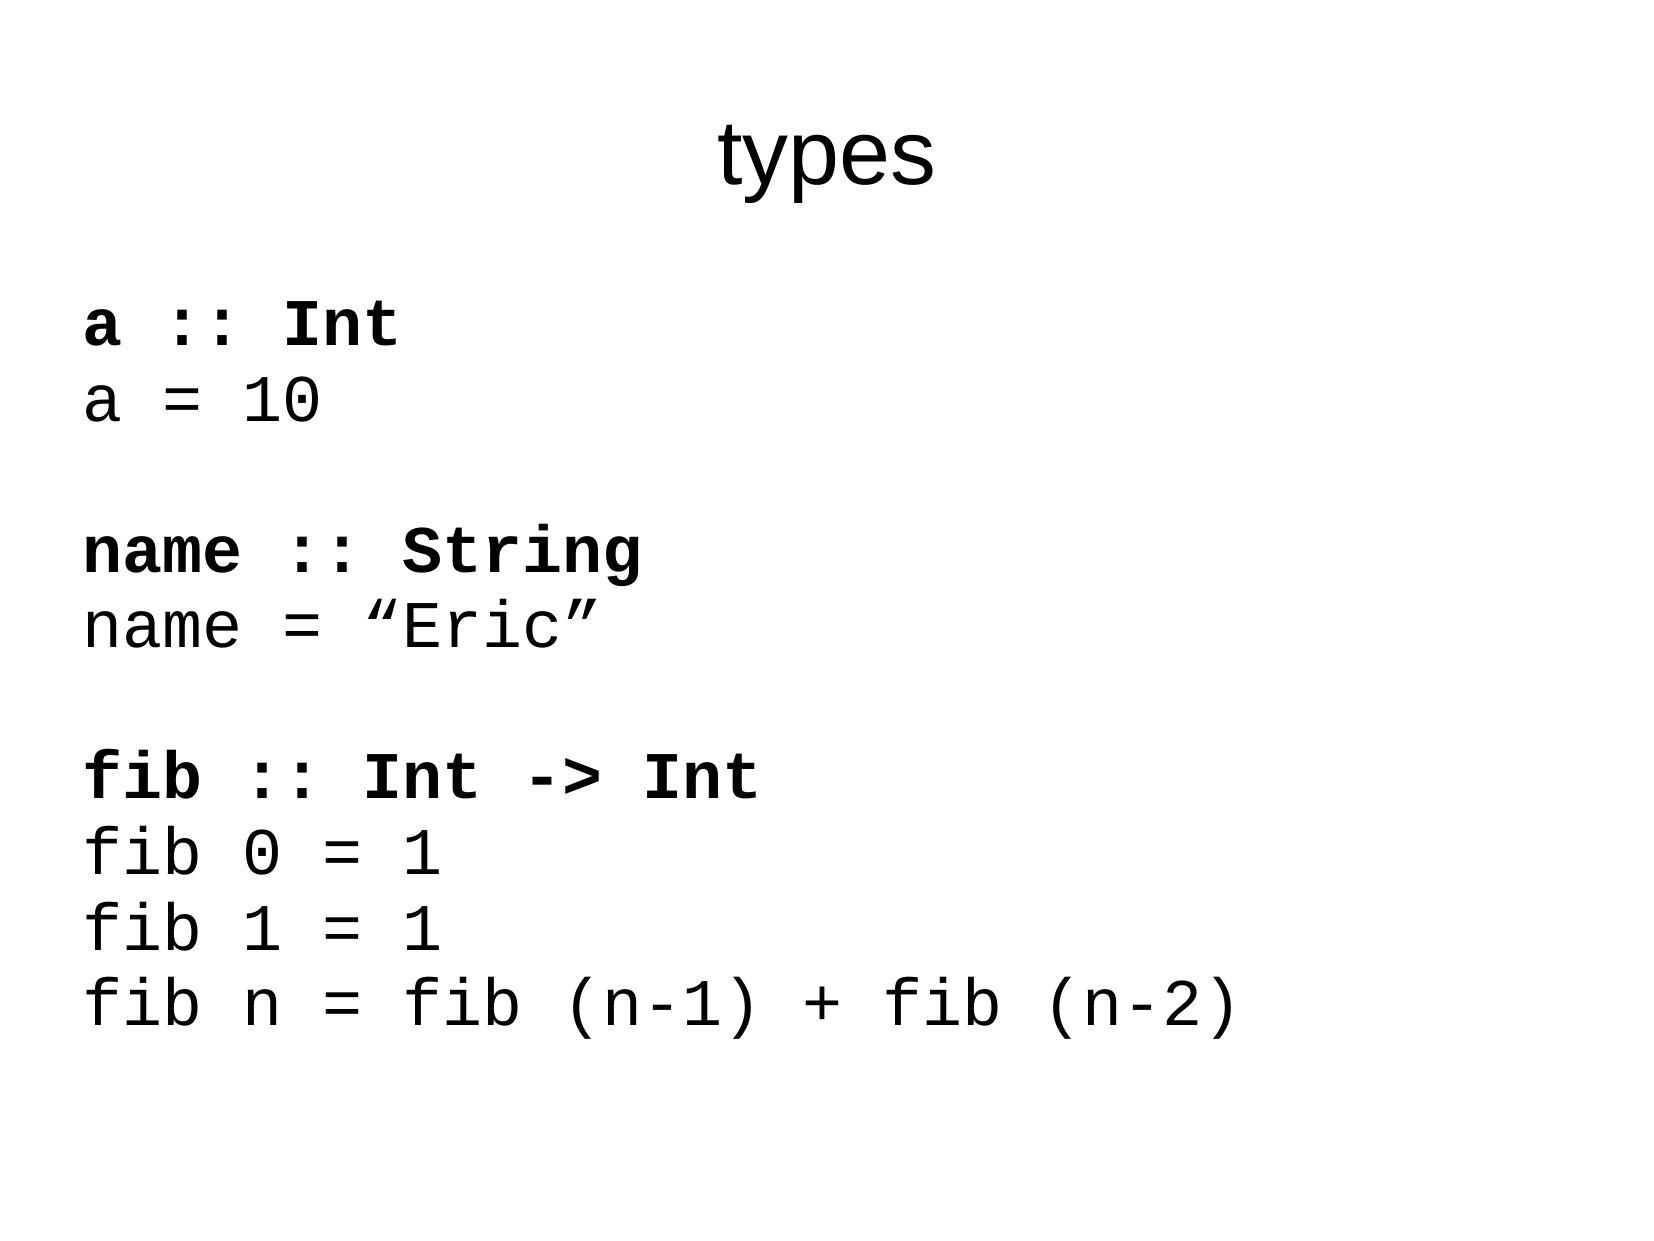

# types
a :: Int
a = 10
name :: String
name = “Eric”
fib :: Int -> Int
fib 0 = 1
fib 1 = 1
fib n = fib (n-1) + fib (n-2)